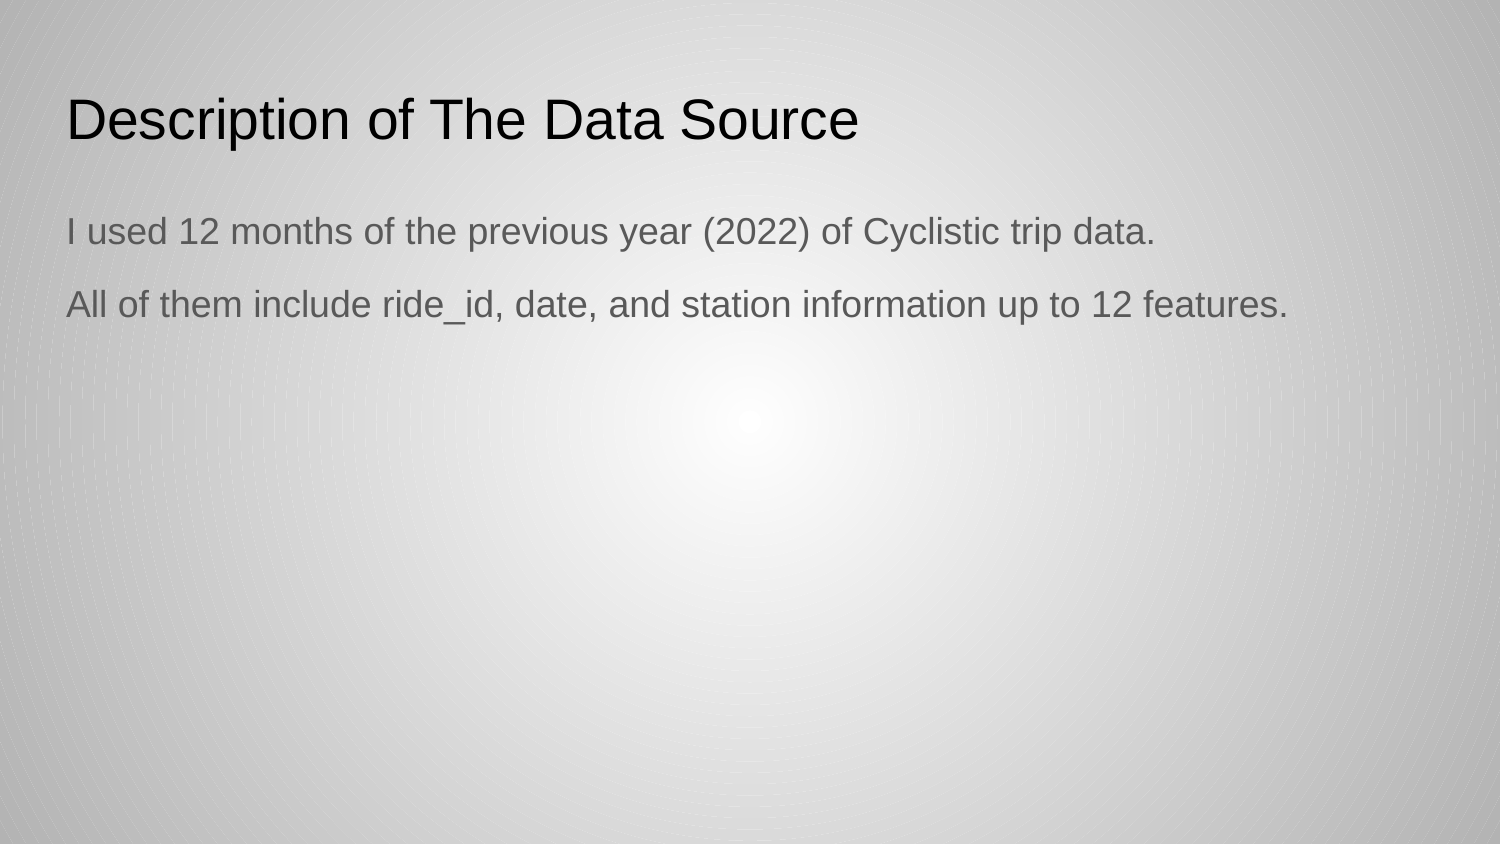

# Description of The Data Source
I used 12 months of the previous year (2022) of Cyclistic trip data.
All of them include ride_id, date, and station information up to 12 features.